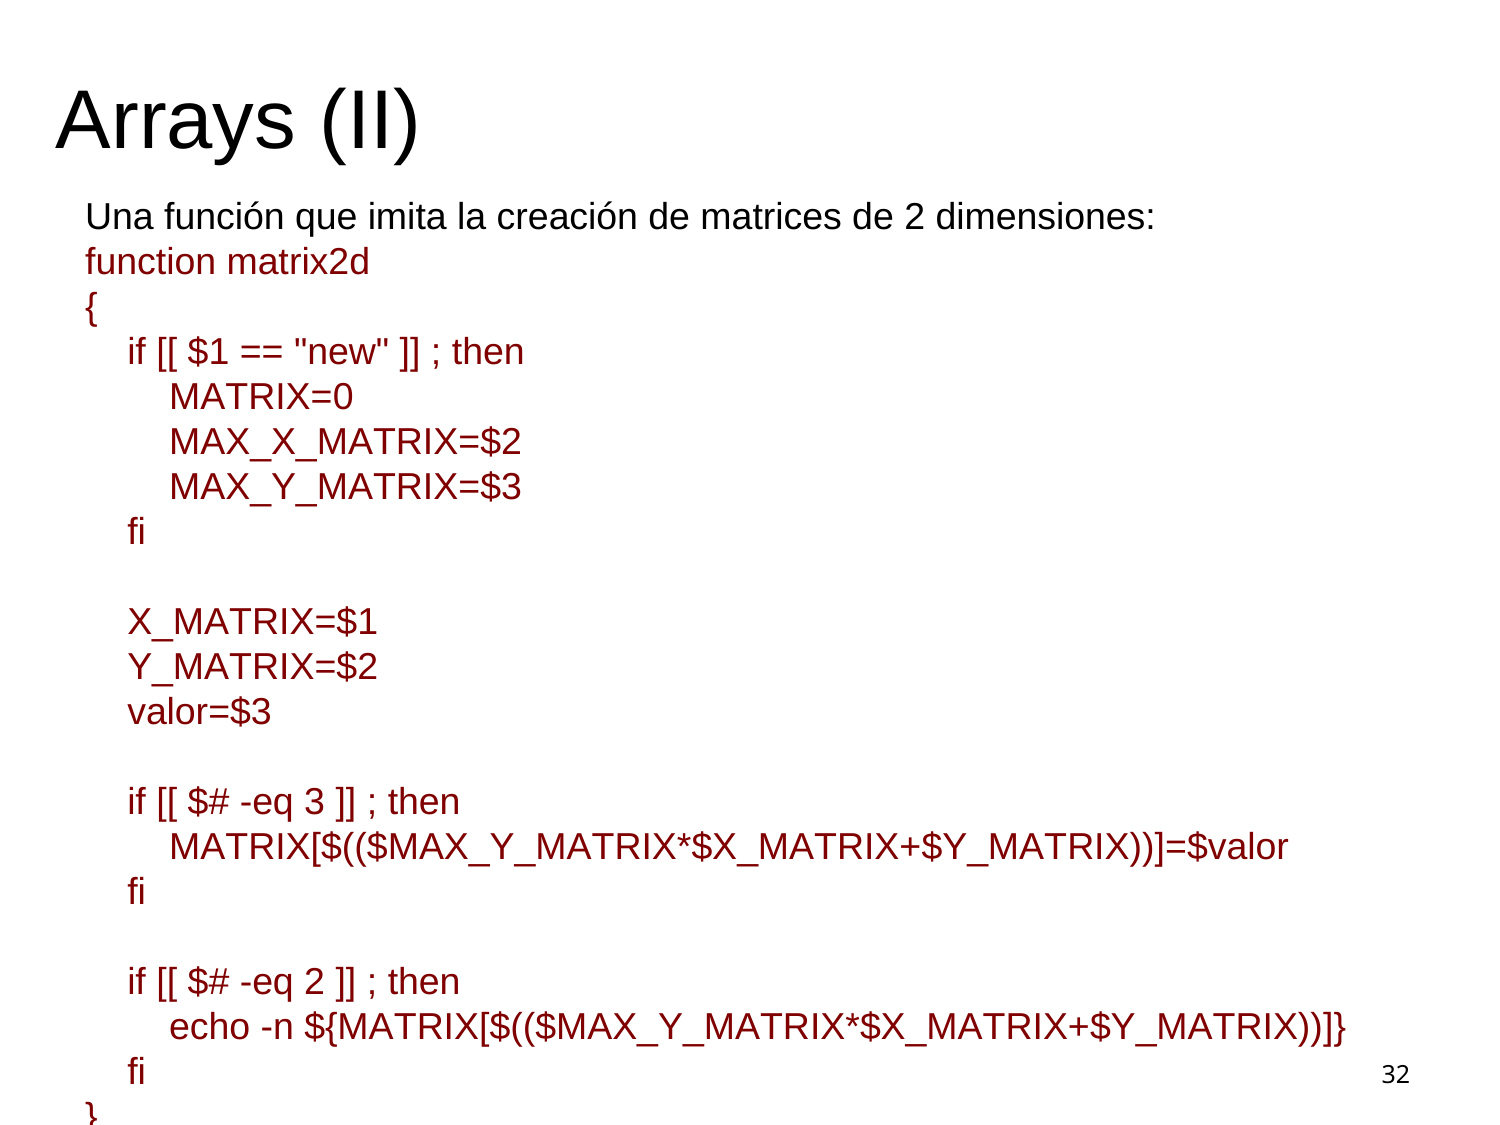

Arrays (II)
Una función que imita la creación de matrices de 2 dimensiones:
function matrix2d
{
 if [[ $1 == "new" ]] ; then
 MATRIX=0
 MAX_X_MATRIX=$2
 MAX_Y_MATRIX=$3
 fi
 X_MATRIX=$1
 Y_MATRIX=$2
 valor=$3
 if [[ $# -eq 3 ]] ; then
 MATRIX[$(($MAX_Y_MATRIX*$X_MATRIX+$Y_MATRIX))]=$valor
 fi
 if [[ $# -eq 2 ]] ; then
 echo -n ${MATRIX[$(($MAX_Y_MATRIX*$X_MATRIX+$Y_MATRIX))]}
 fi
}